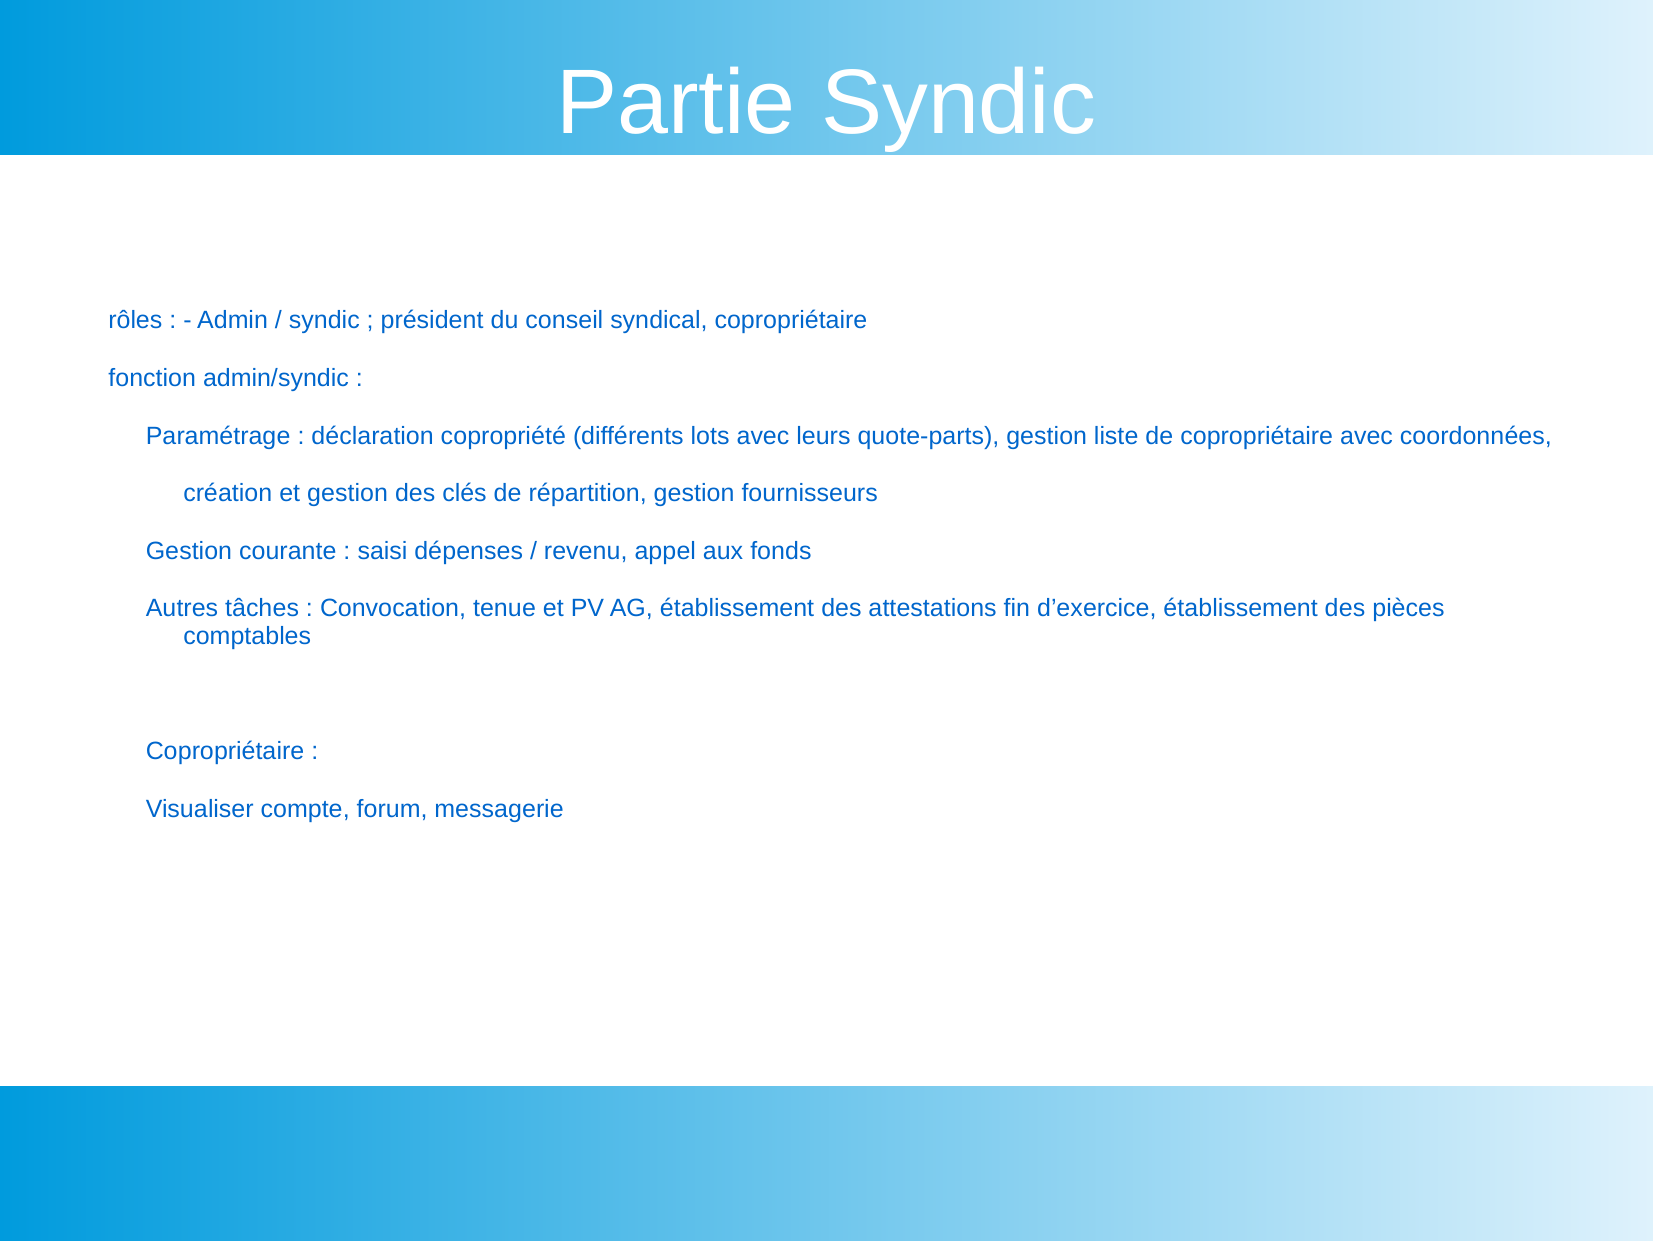

# Partie Syndic
rôles : - Admin / syndic ; président du conseil syndical, copropriétaire
fonction admin/syndic :
Paramétrage : déclaration copropriété (différents lots avec leurs quote-parts), gestion liste de copropriétaire avec coordonnées,
création et gestion des clés de répartition, gestion fournisseurs
Gestion courante : saisi dépenses / revenu, appel aux fonds
Autres tâches : Convocation, tenue et PV AG, établissement des attestations fin d’exercice, établissement des pièces comptables
Copropriétaire :
Visualiser compte, forum, messagerie